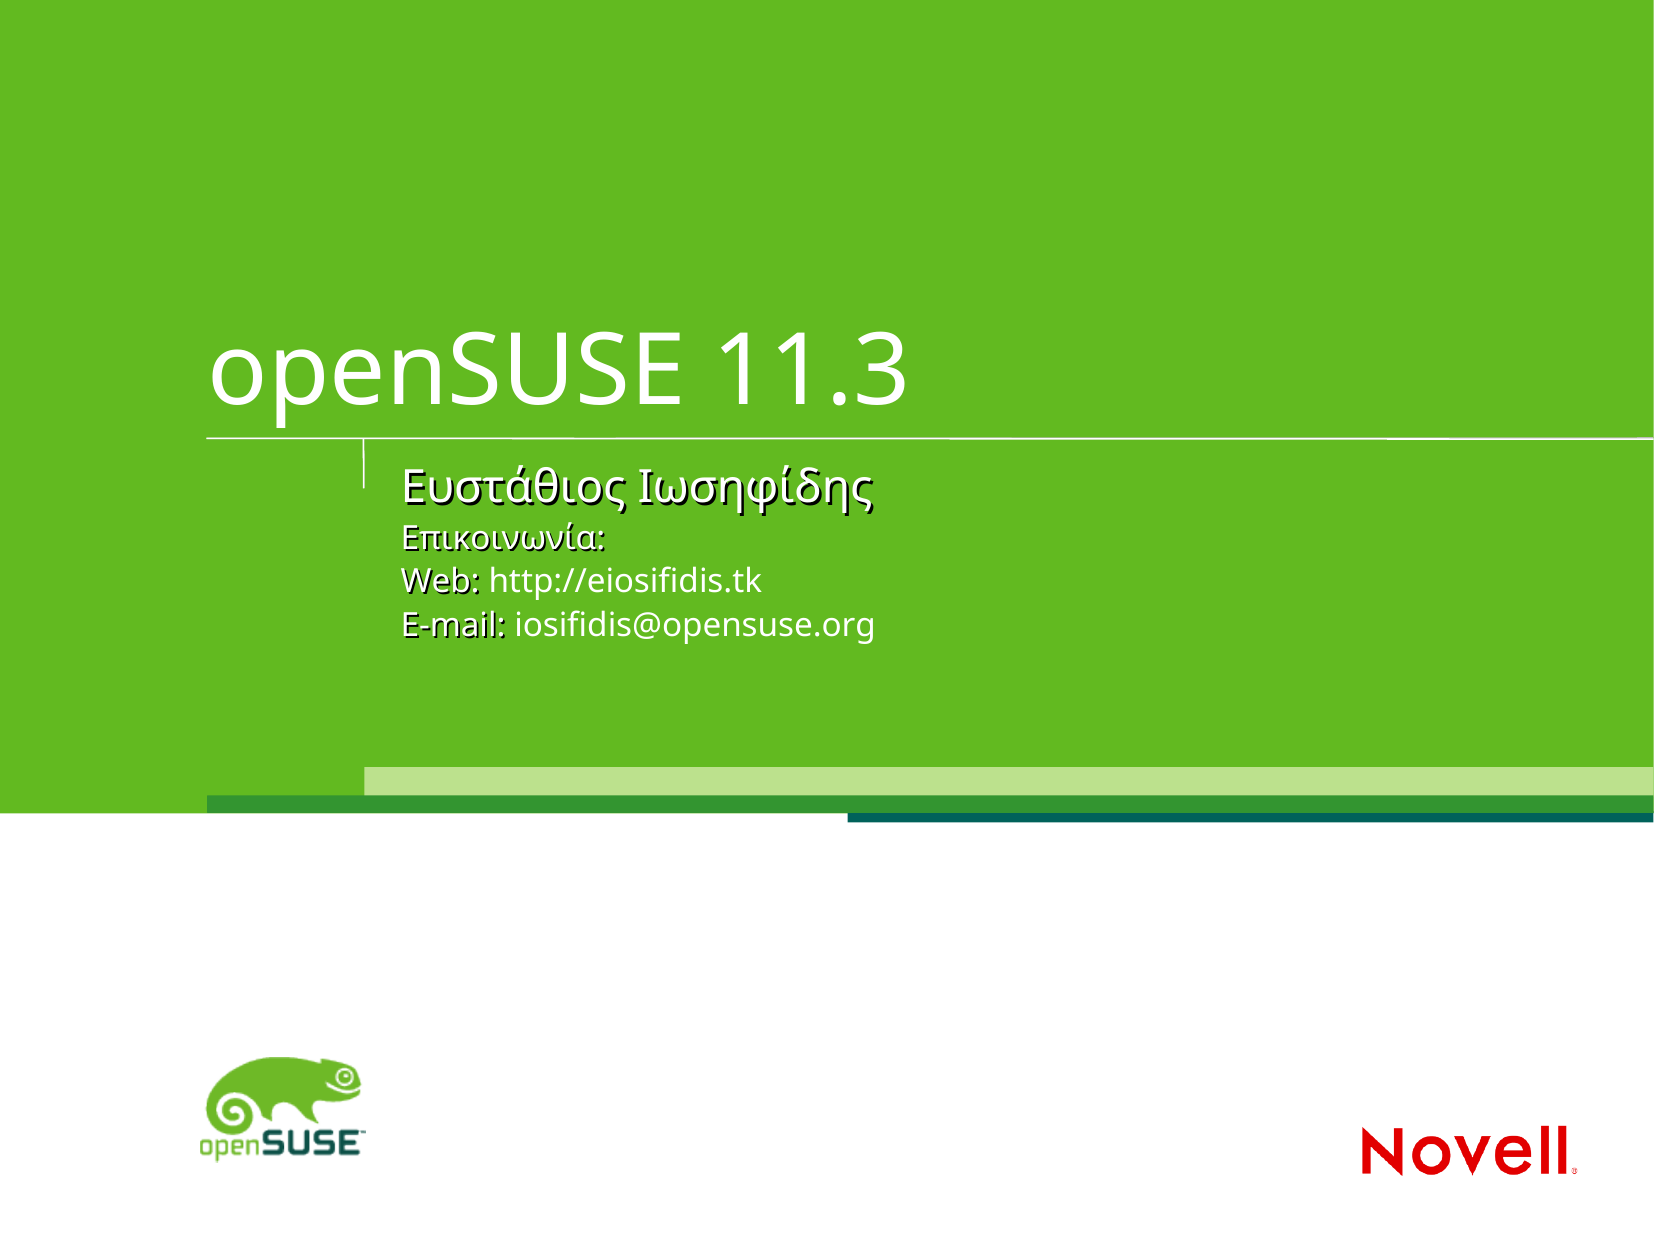

# openSUSE 11.3
Ευστάθιος Ιωσηφίδης
Επικοινωνία:
Web: http://eiosifidis.tk
E-mail: iosifidis@opensuse.org